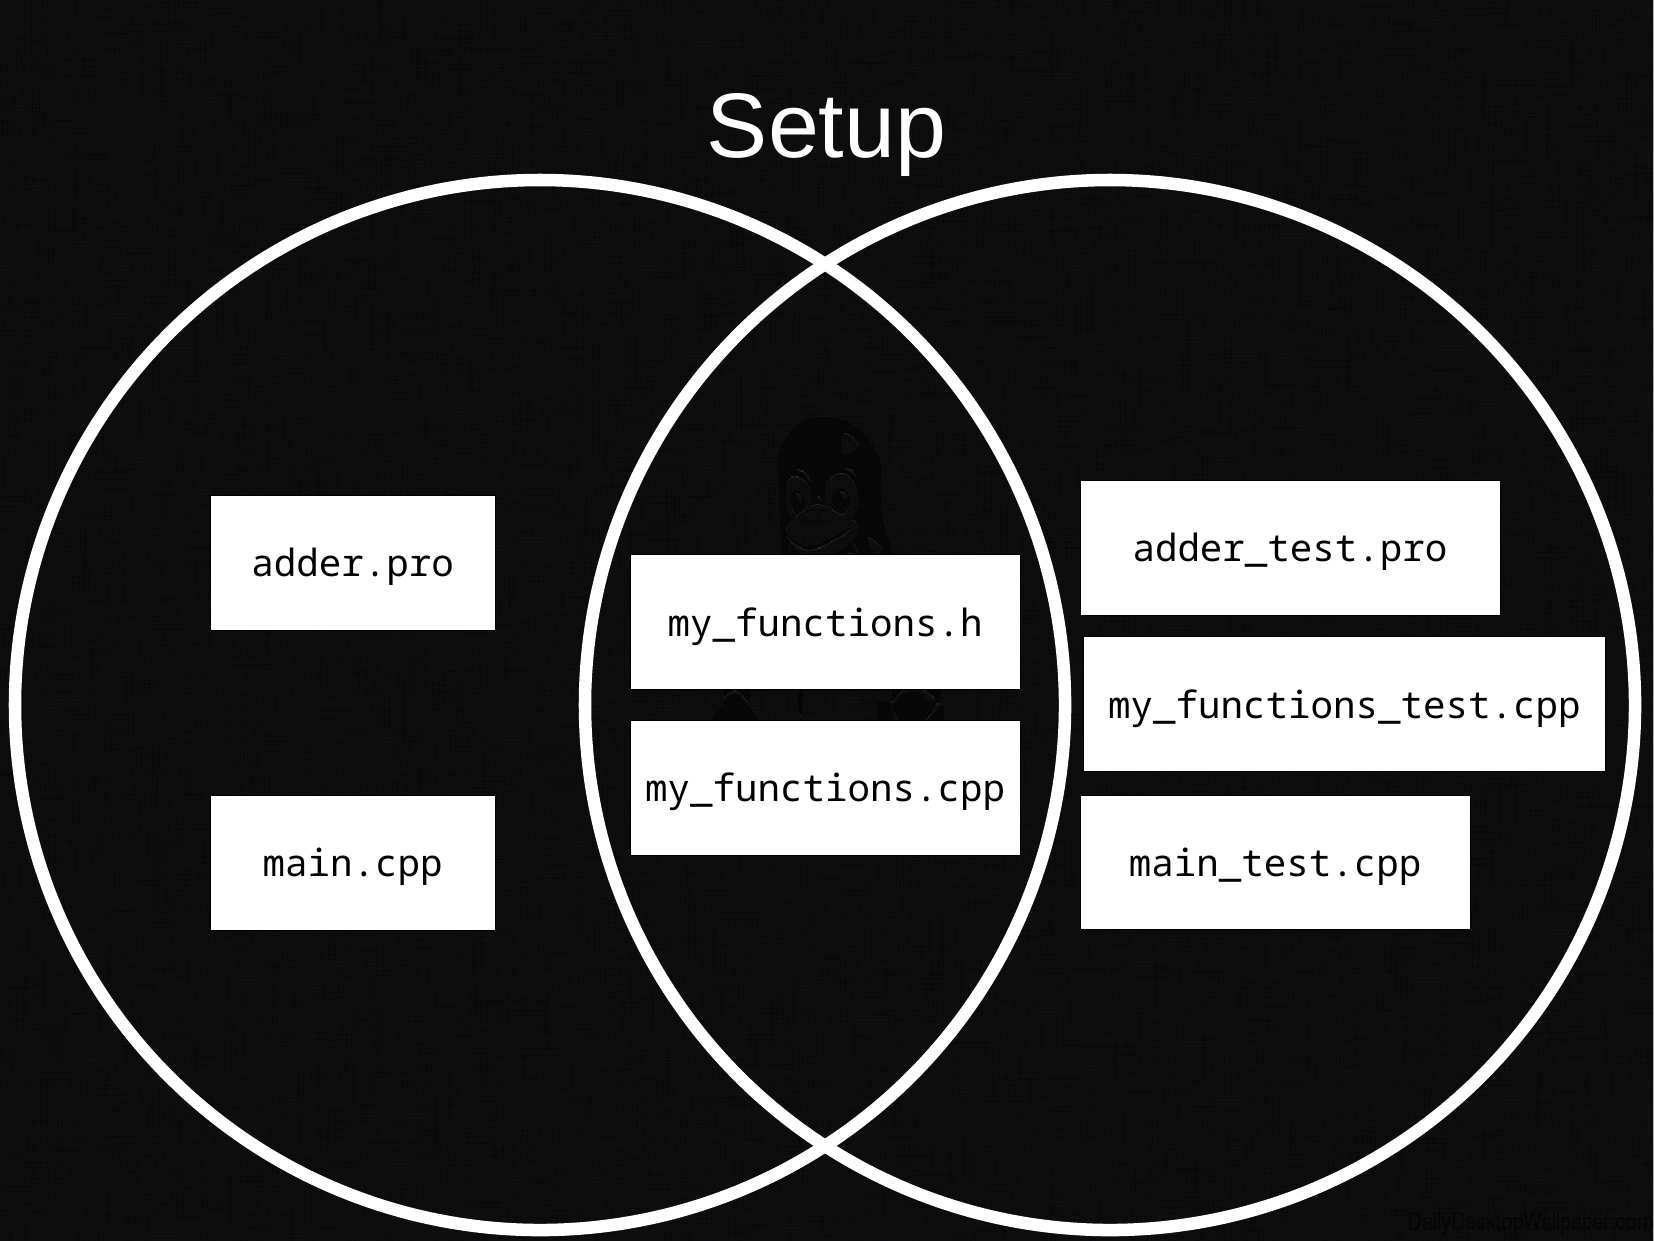

# Setup
adder_test.pro
adder.pro
my_functions.h
my_functions_test.cpp
my_functions.cpp
main.cpp
main_test.cpp